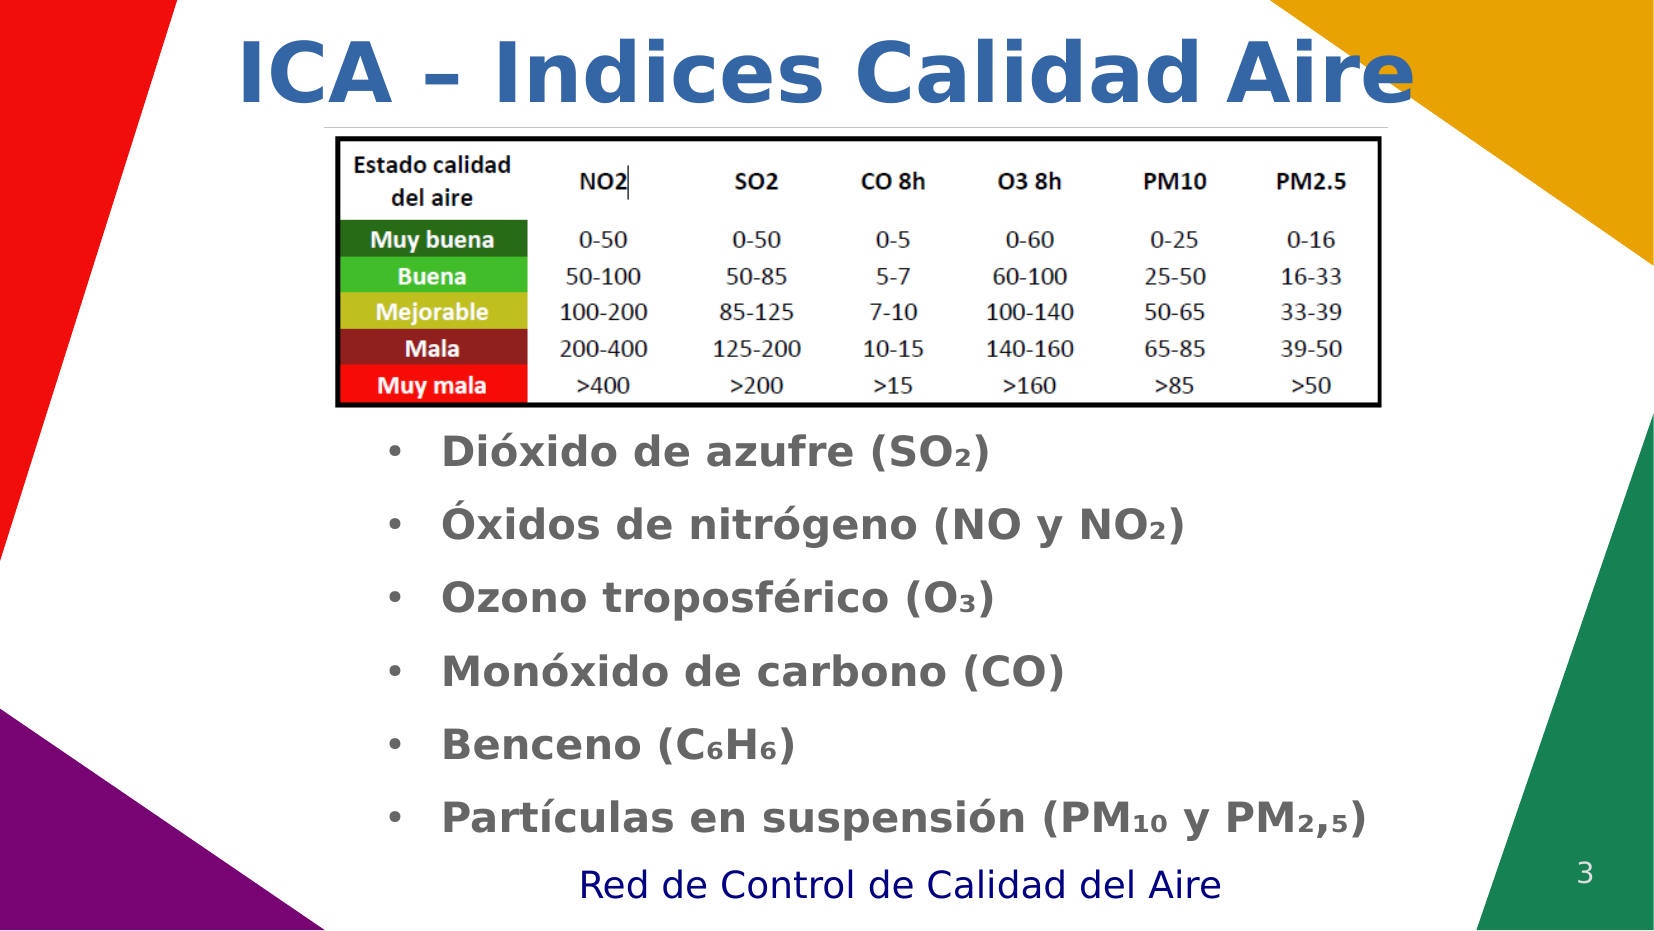

ICA – Indices Calidad Aire
# Dióxido de azufre (SO₂)
Óxidos de nitrógeno (NO y NO₂)
Ozono troposférico (O₃)
Monóxido de carbono (CO)
Benceno (C₆H₆)
Partículas en suspensión (PM₁₀ y PM₂,₅)
Red de Control de Calidad del Aire
3